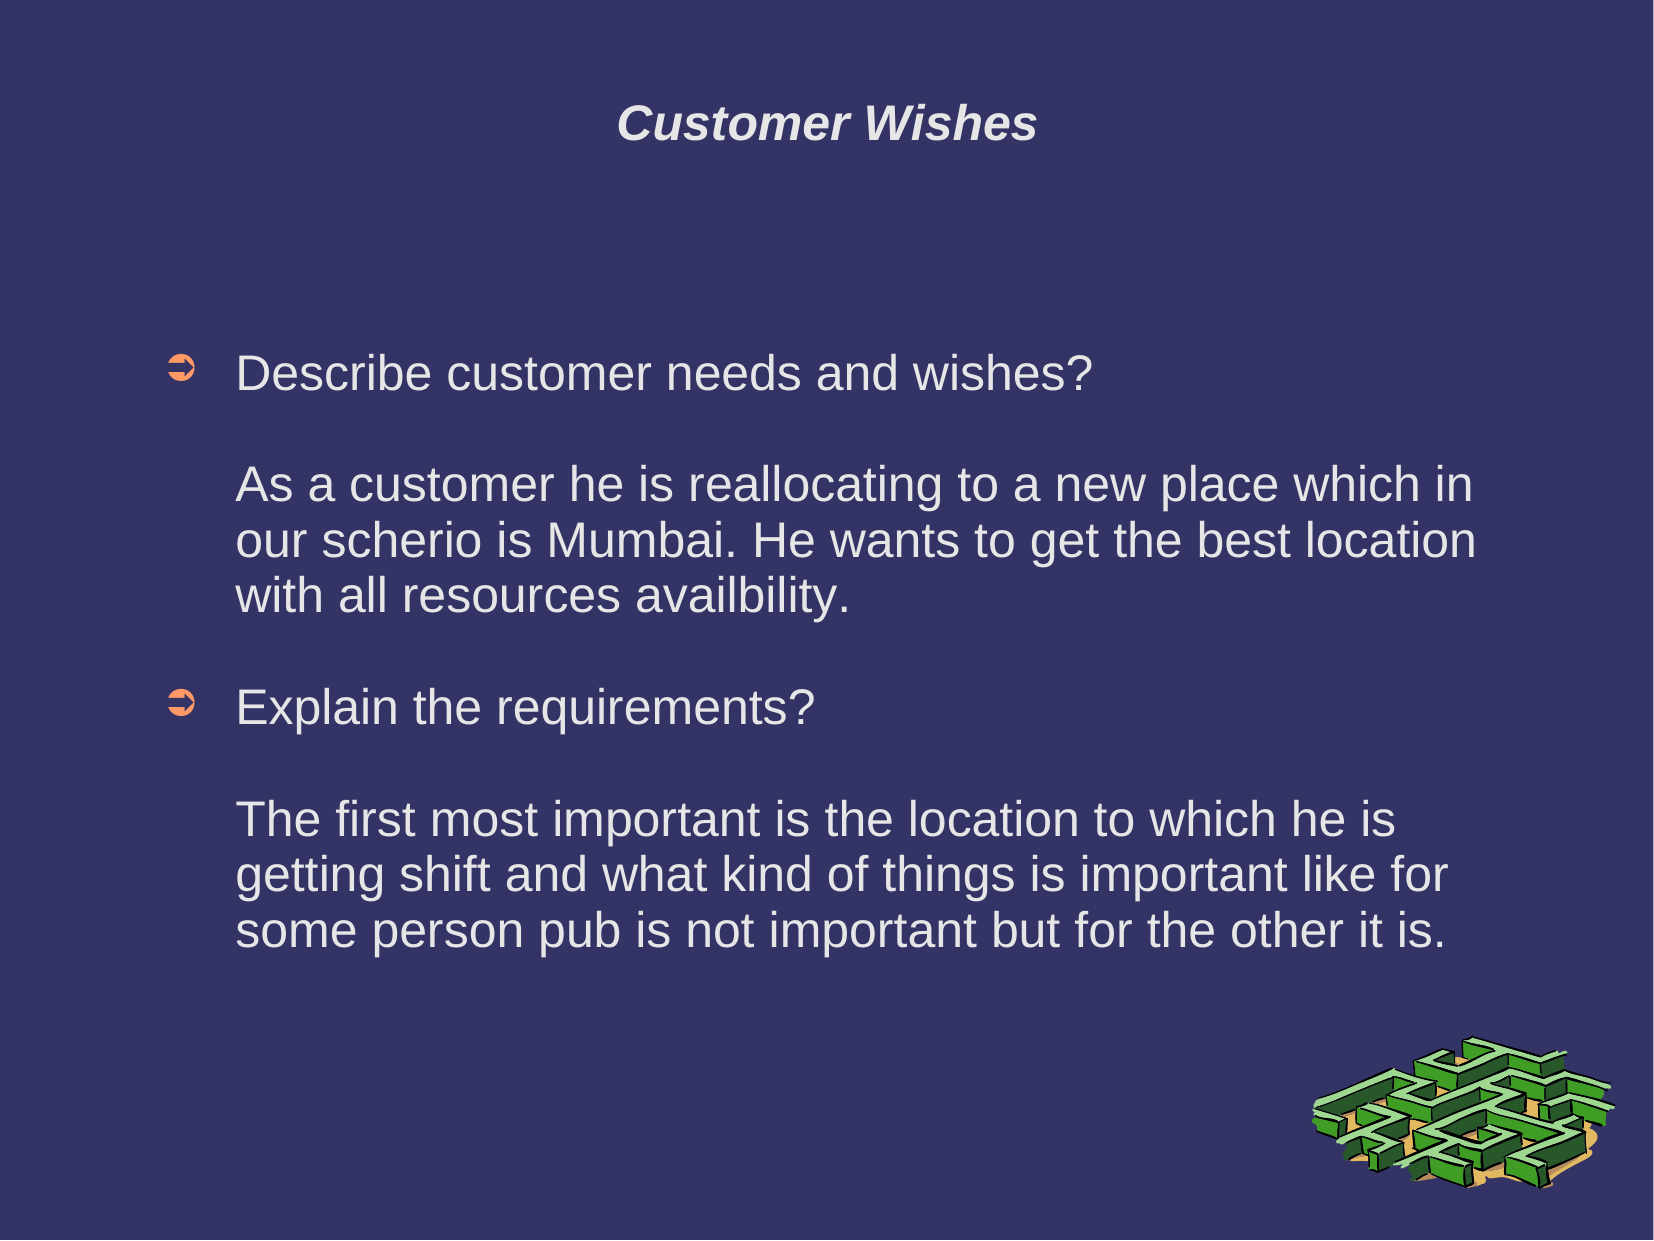

# Customer Wishes
Describe customer needs and wishes?
As a customer he is reallocating to a new place which in our scherio is Mumbai. He wants to get the best location with all resources availbility.
Explain the requirements?
The first most important is the location to which he is getting shift and what kind of things is important like for some person pub is not important but for the other it is.